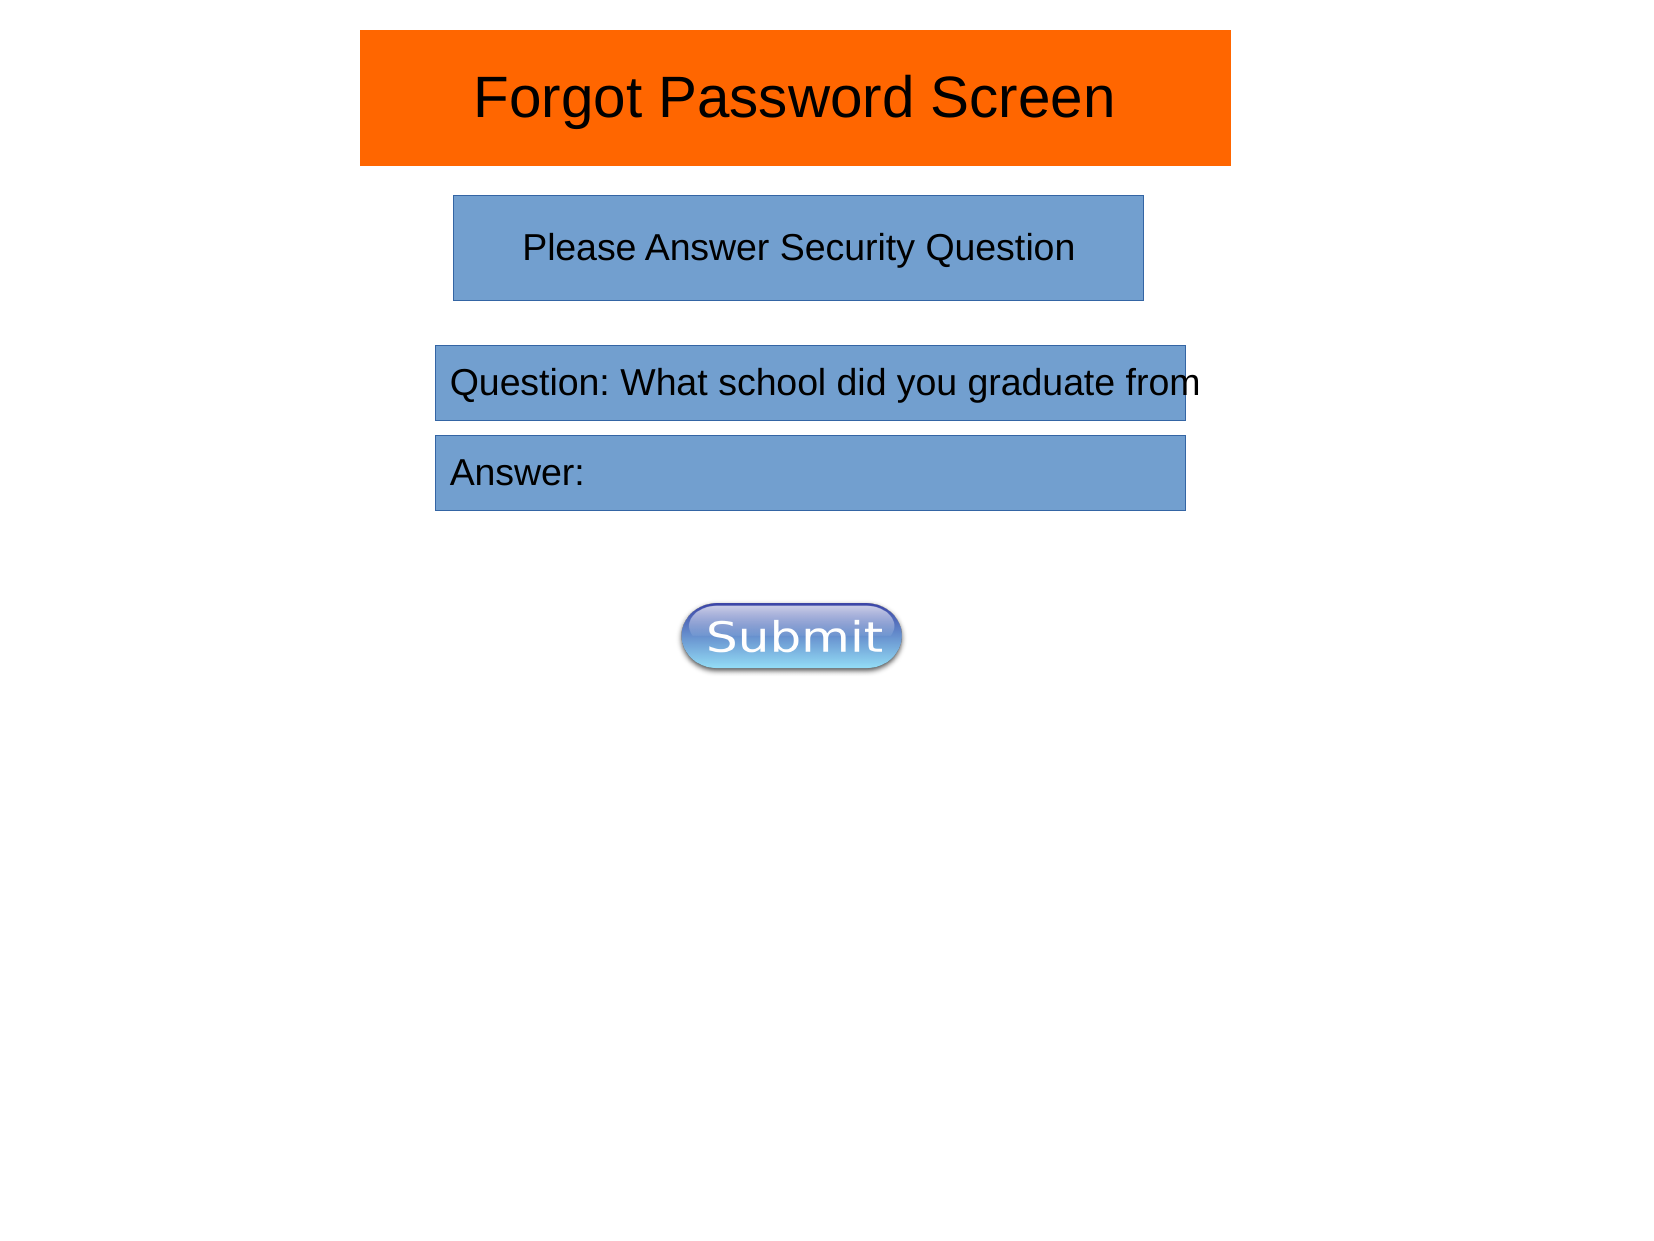

Forgot Password Screen
Please Answer Security Question
Question: What school did you graduate from
Answer: